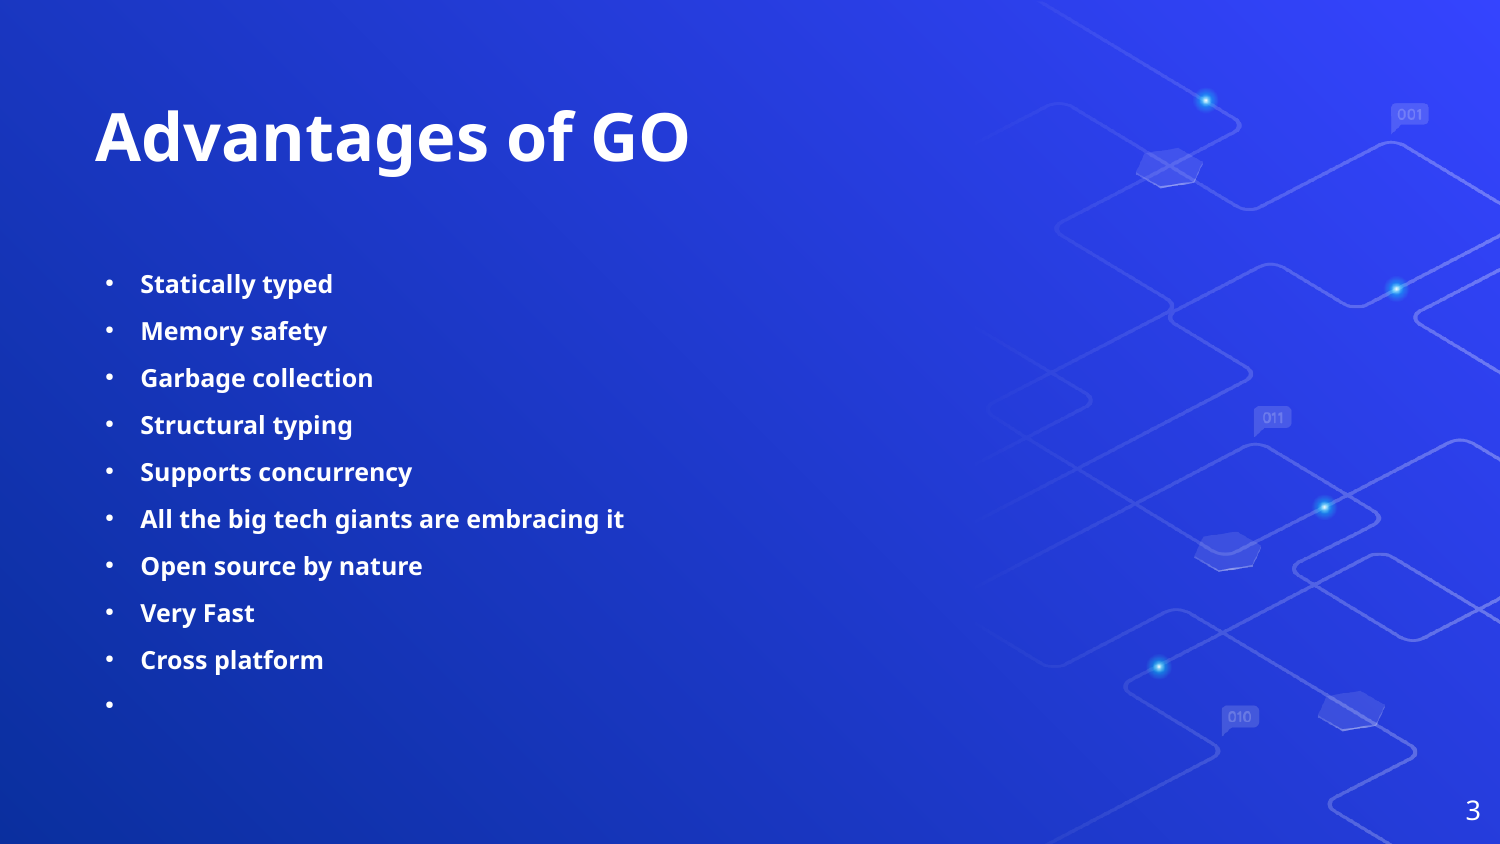

# Advantages of GO
Statically typed
Memory safety
Garbage collection
Structural typing
Supports concurrency
All the big tech giants are embracing it
Open source by nature
Very Fast
Cross platform